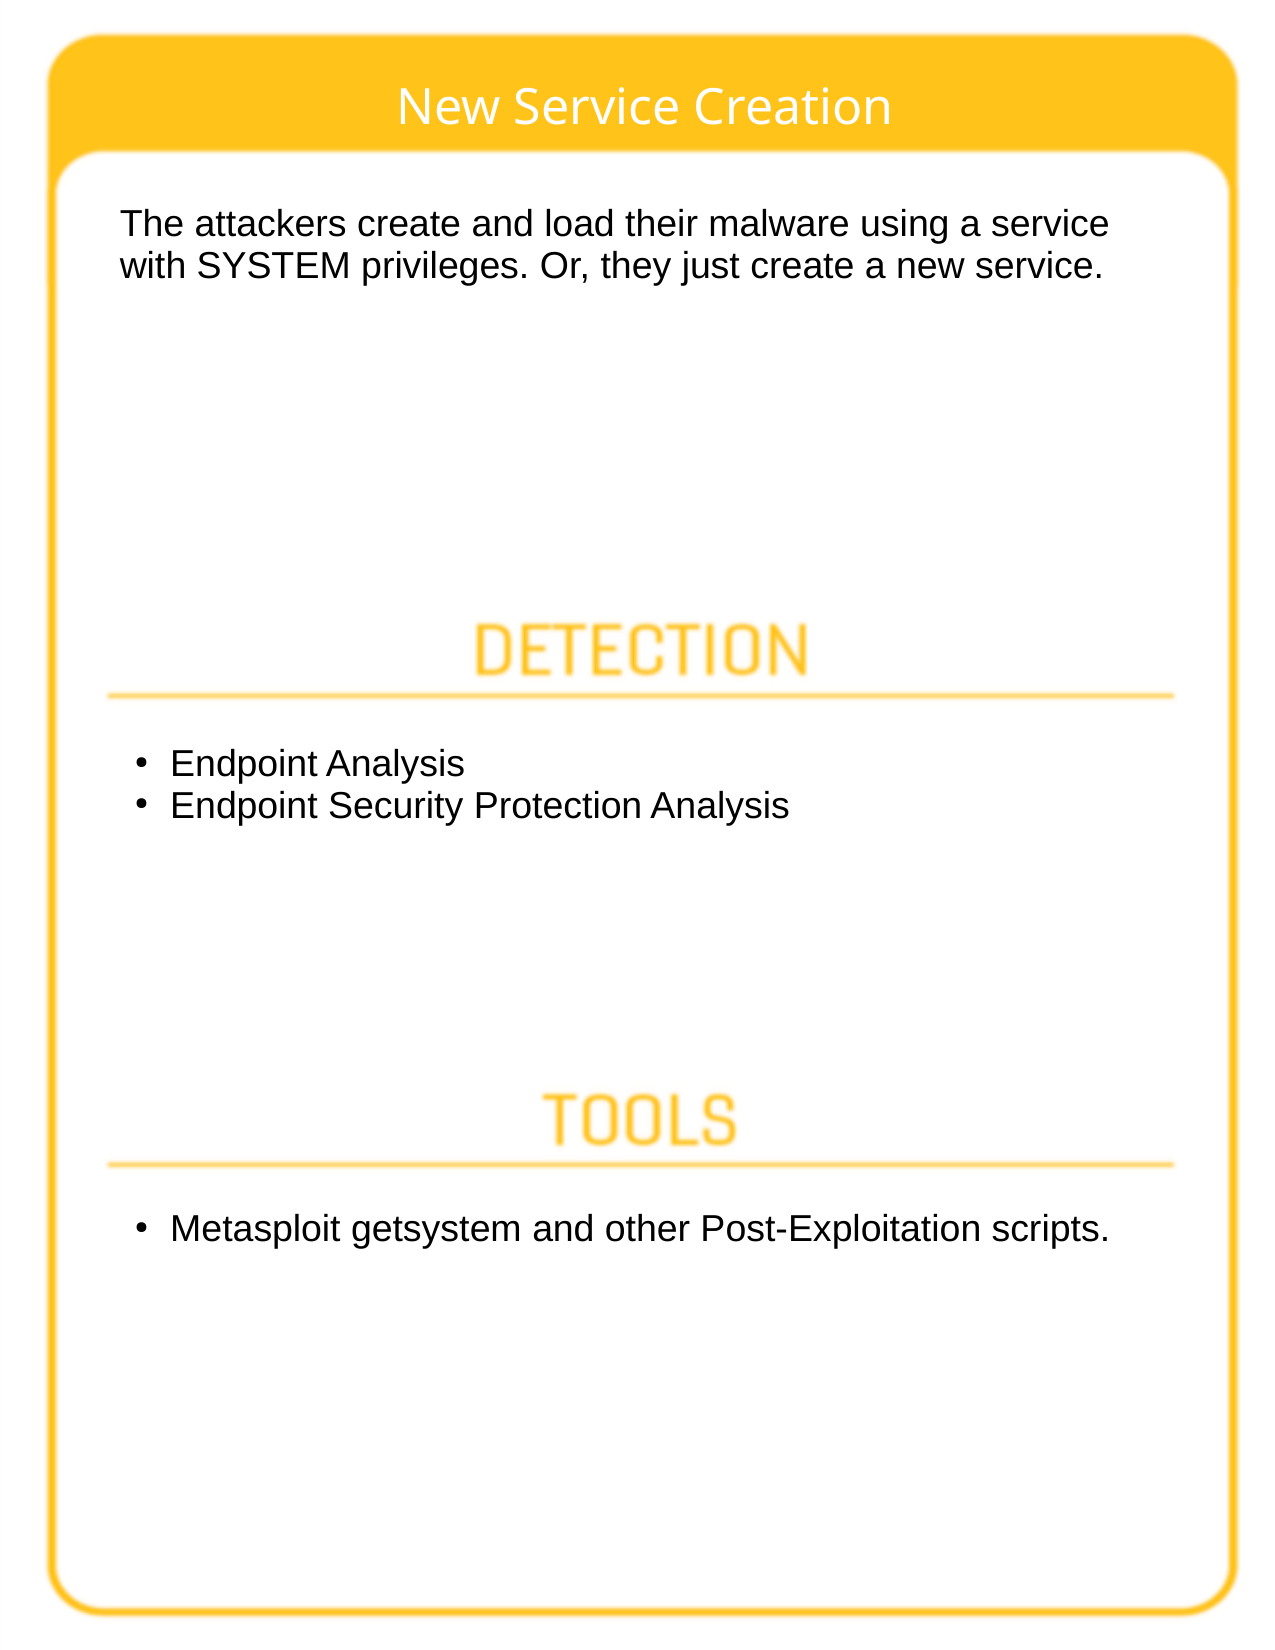

New Service Creation
The attackers create and load their malware using a service with SYSTEM privileges. Or, they just create a new service.
Endpoint Analysis
Endpoint Security Protection Analysis
Metasploit getsystem and other Post-Exploitation scripts.